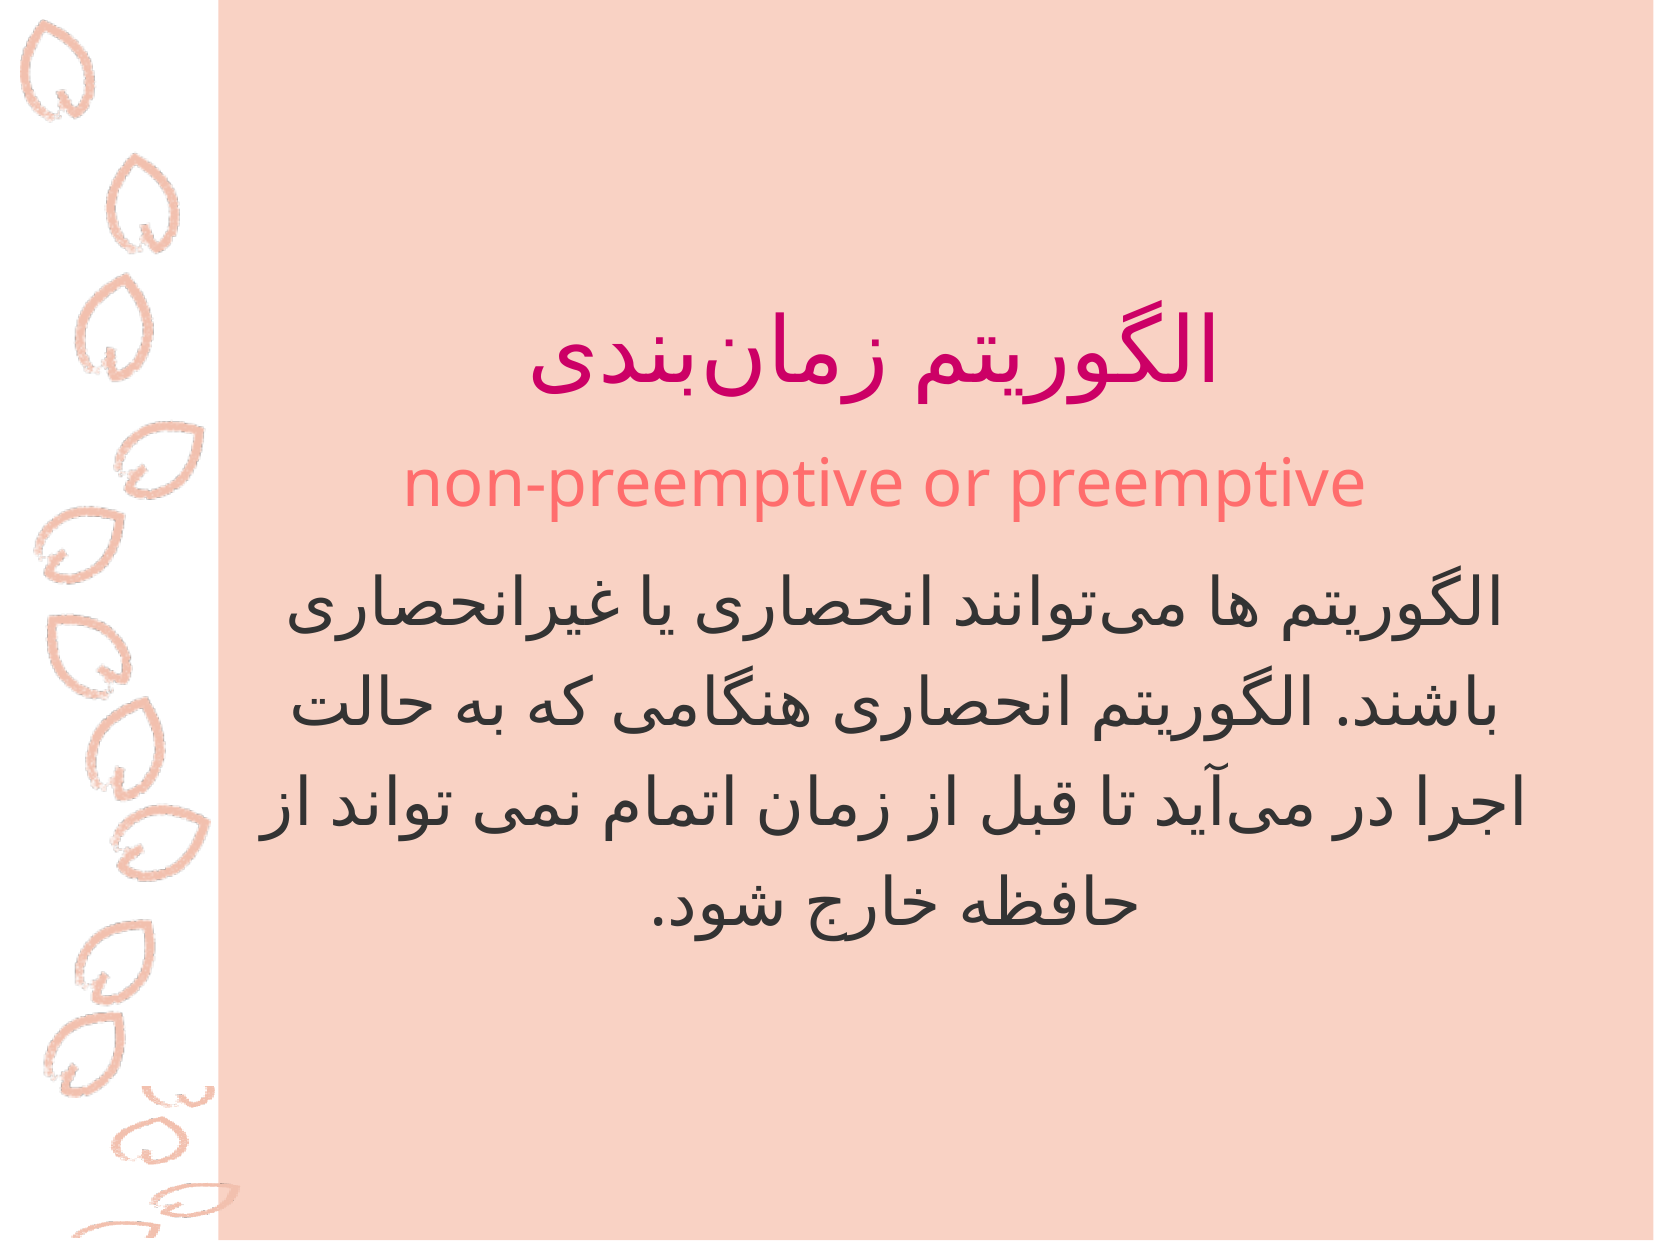

# الگوریتم زمان‌بندی
non-preemptive or preemptive
الگوریتم ها می‌توانند انحصاری یا غیرانحصاری باشند. الگوریتم انحصاری هنگامی که به حالت اجرا در می‌آید تا قبل از زمان اتمام نمی تواند از حافظه خارج شود.